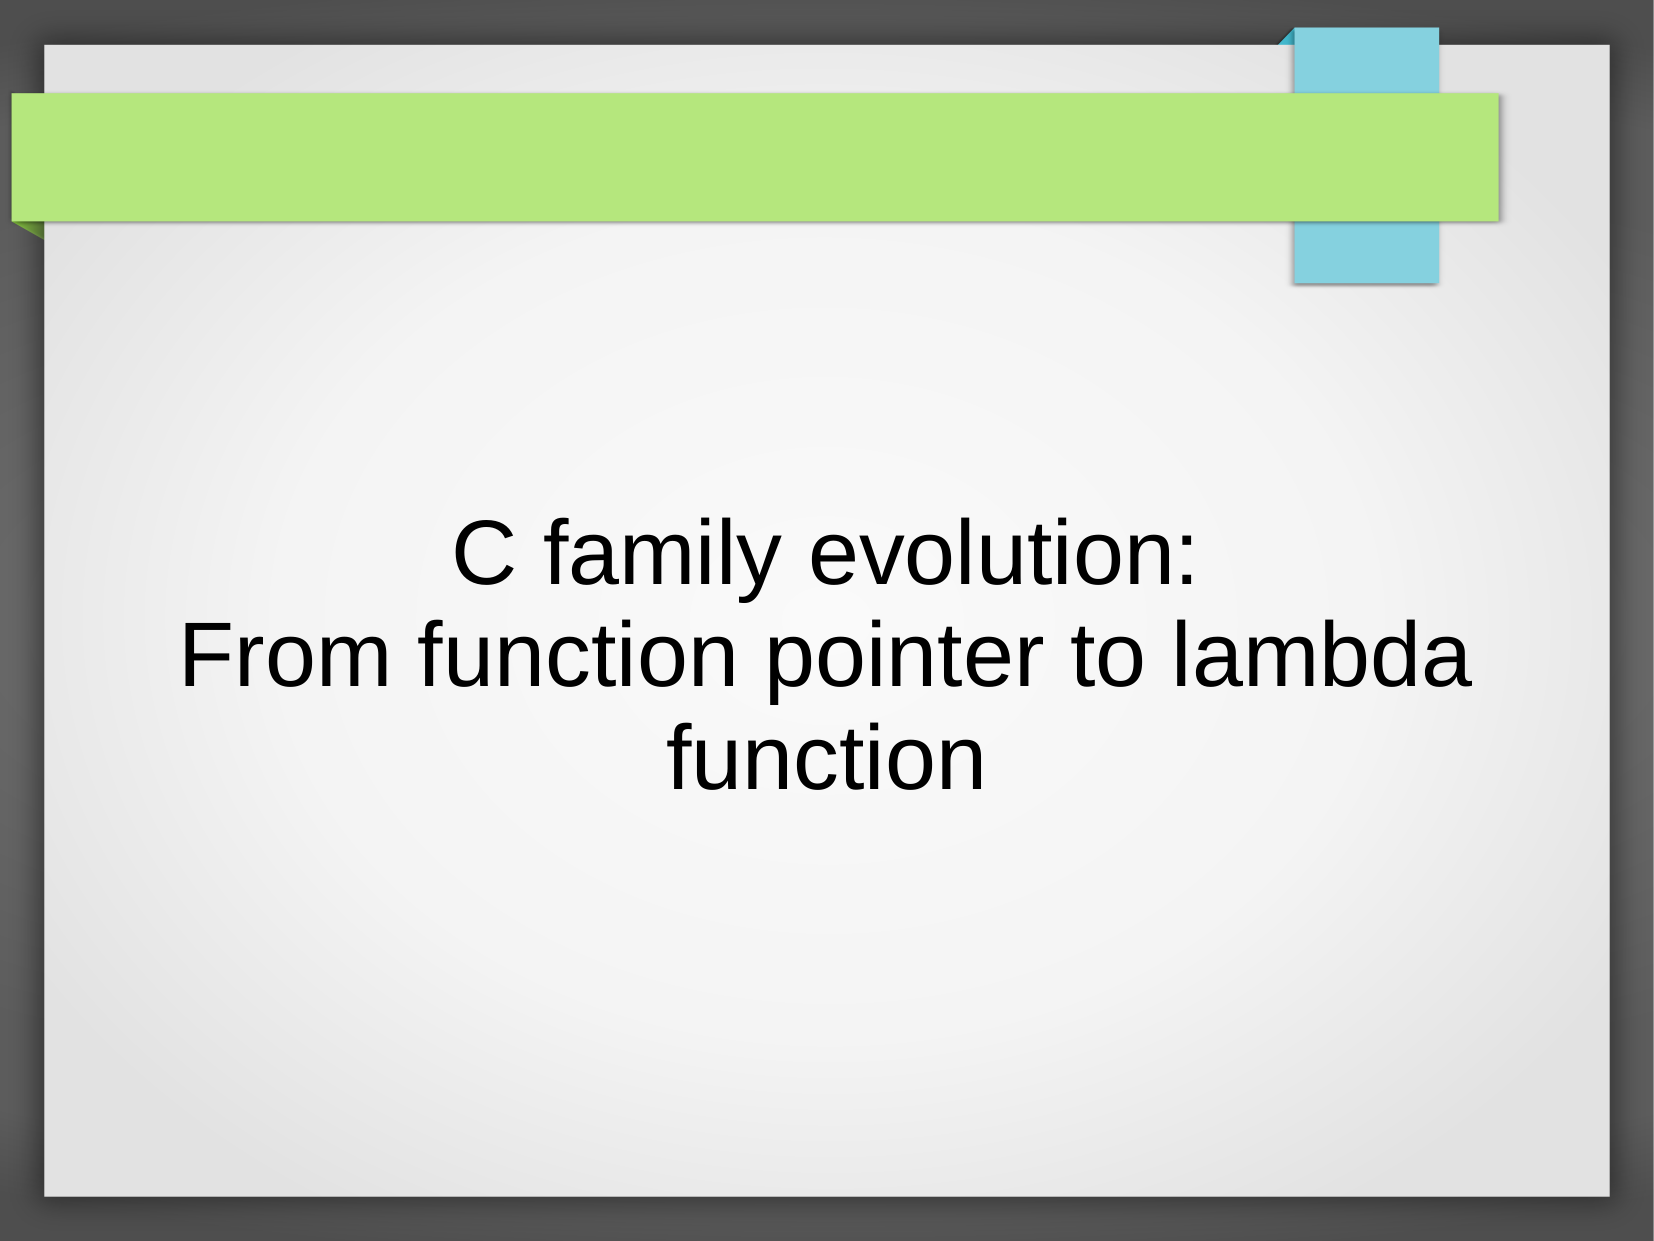

# C family evolution:
From function pointer to lambda function